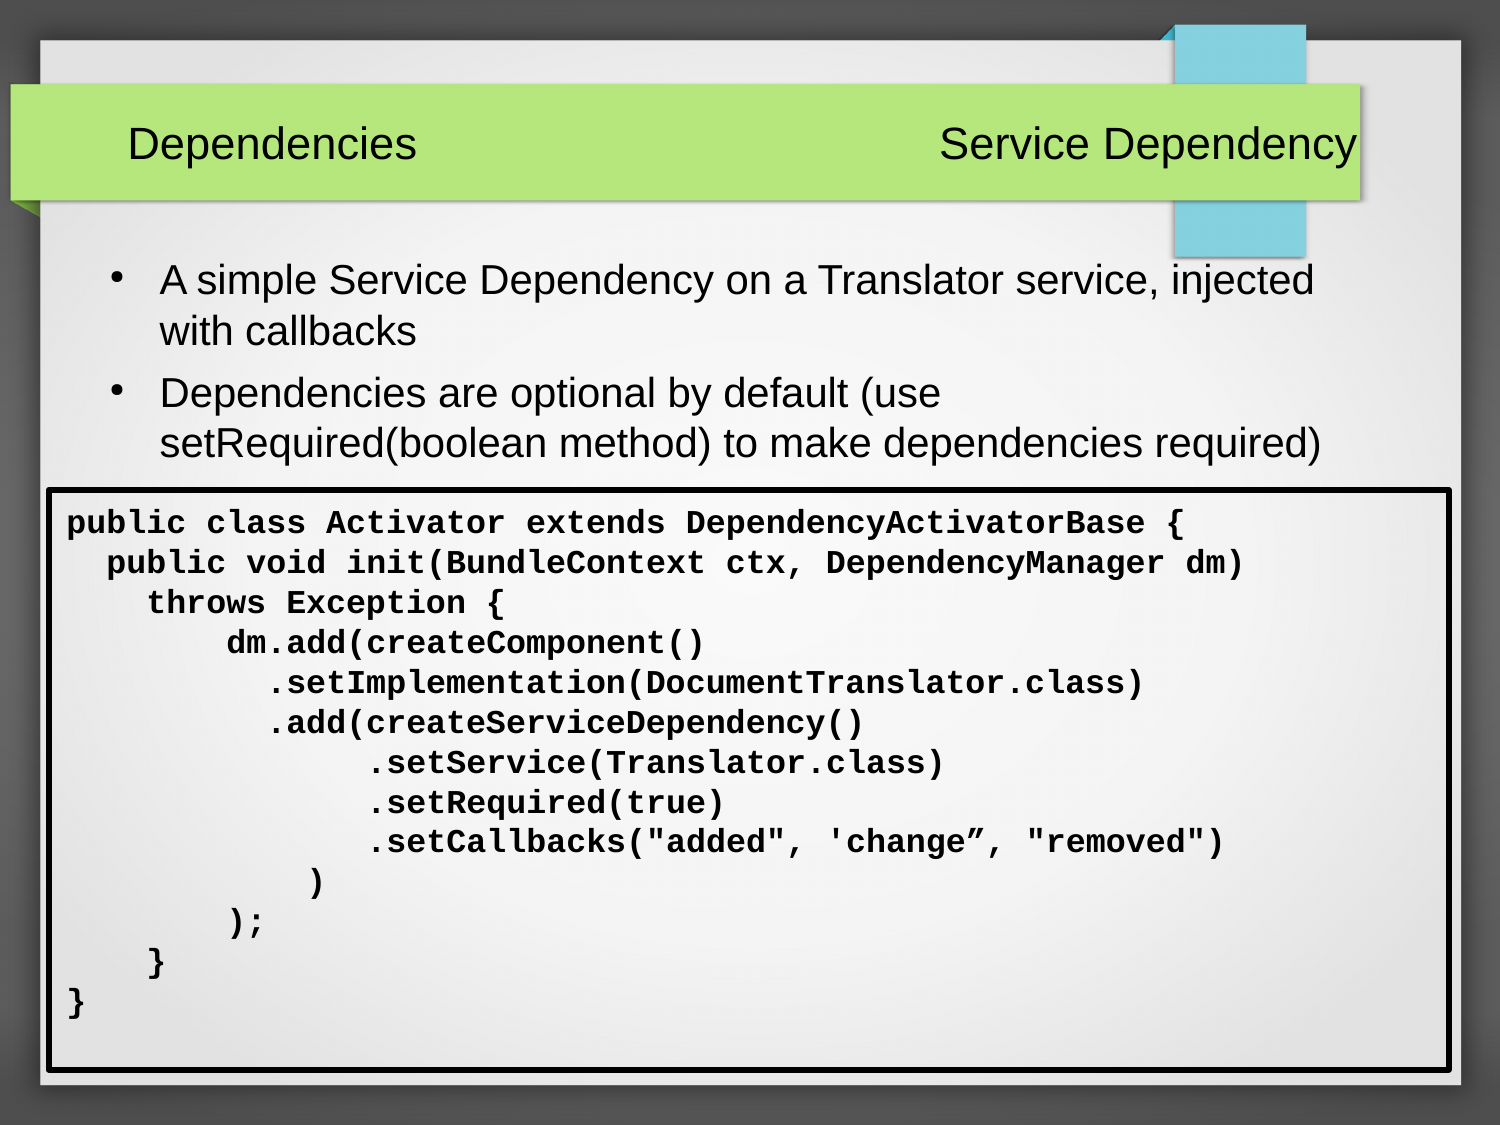

# Dependencies		 Service Dependency
A simple Service Dependency on a Translator service, injected with callbacks
Dependencies are optional by default (use setRequired(boolean method) to make dependencies required)
public class Activator extends DependencyActivatorBase {
 public void init(BundleContext ctx, DependencyManager dm)
 throws Exception {
 dm.add(createComponent()
 .setImplementation(DocumentTranslator.class)
 .add(createServiceDependency()
 .setService(Translator.class)
 .setRequired(true)
 .setCallbacks("added", 'change”, "removed")
 )
 );
 }
}